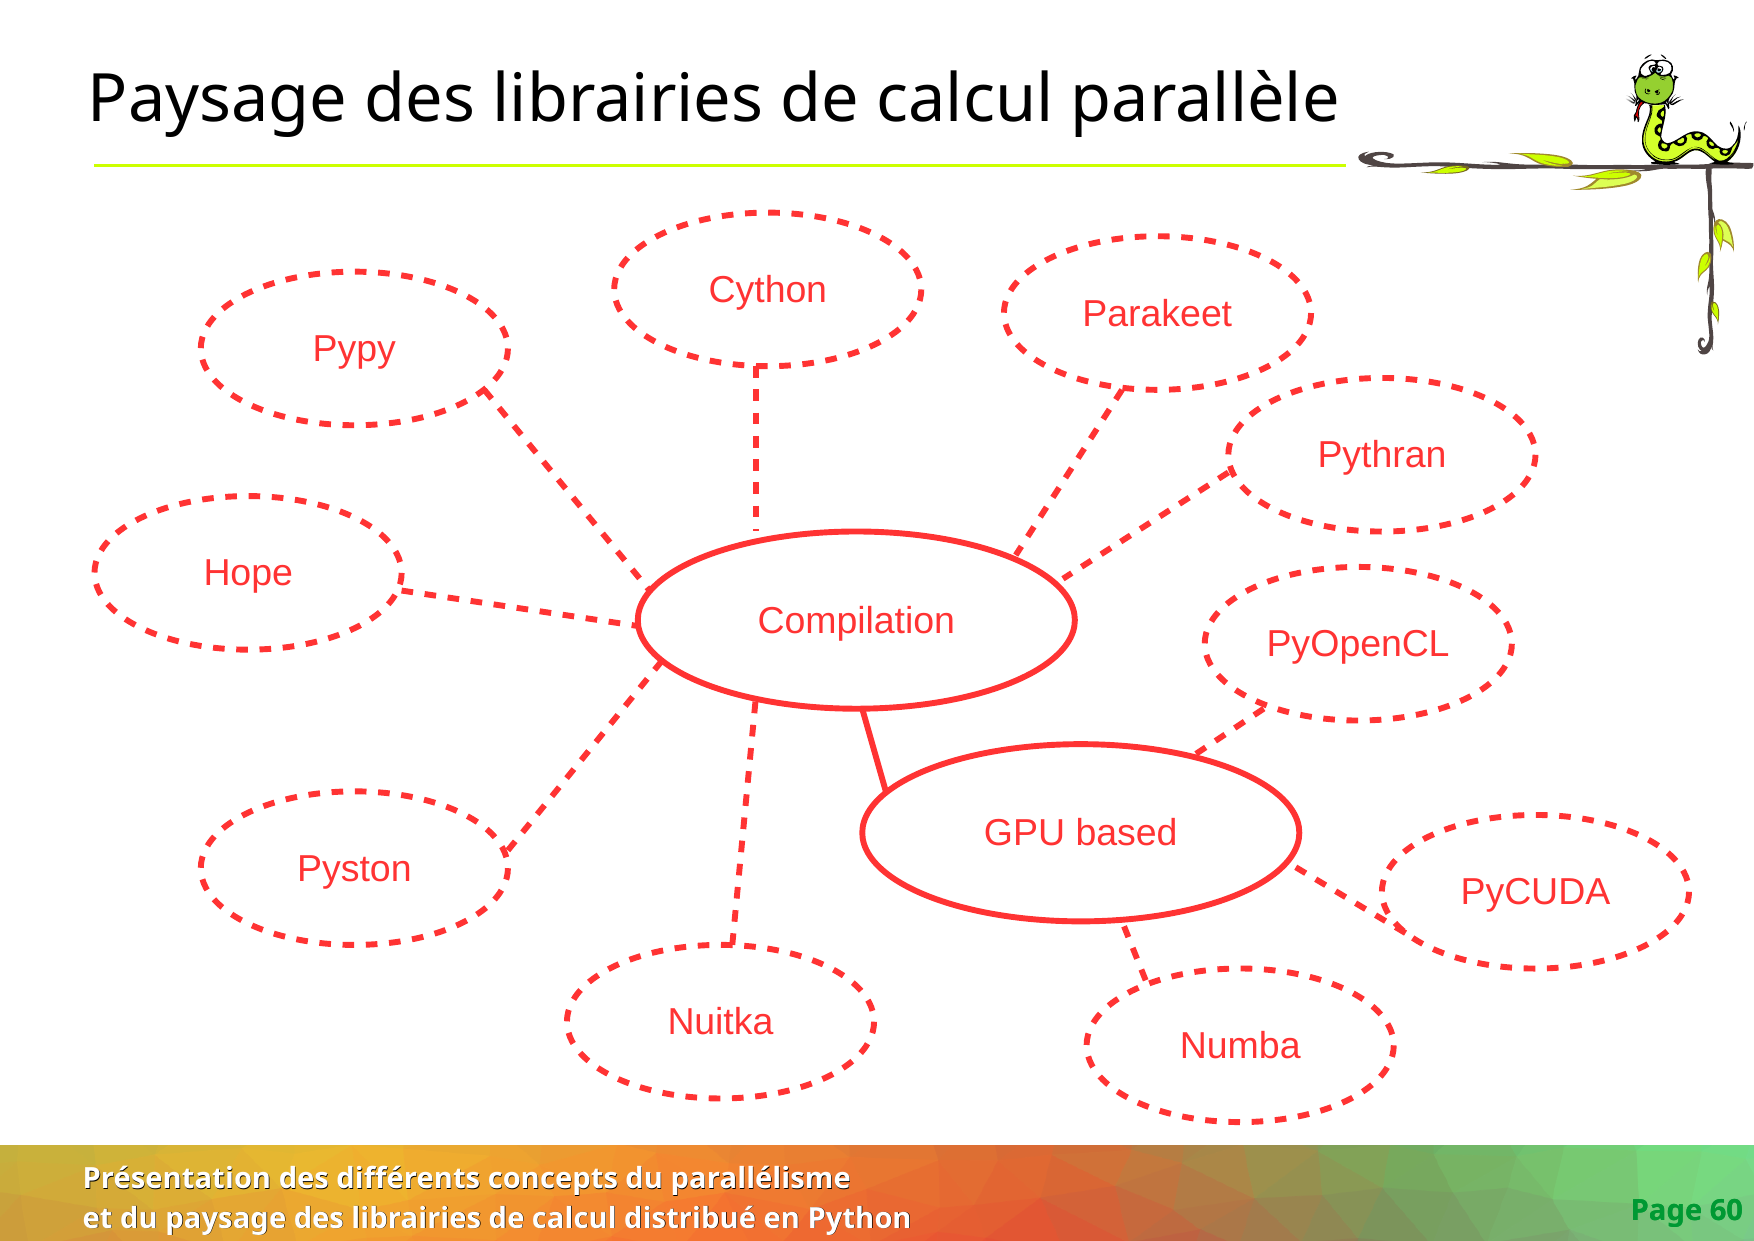

# Paysage des librairies de calcul parallèle
Cython
Parakeet
Pypy
Pythran
Hope
Compilation
PyOpenCL
GPU based
Pyston
PyCUDA
Nuitka
Numba
60